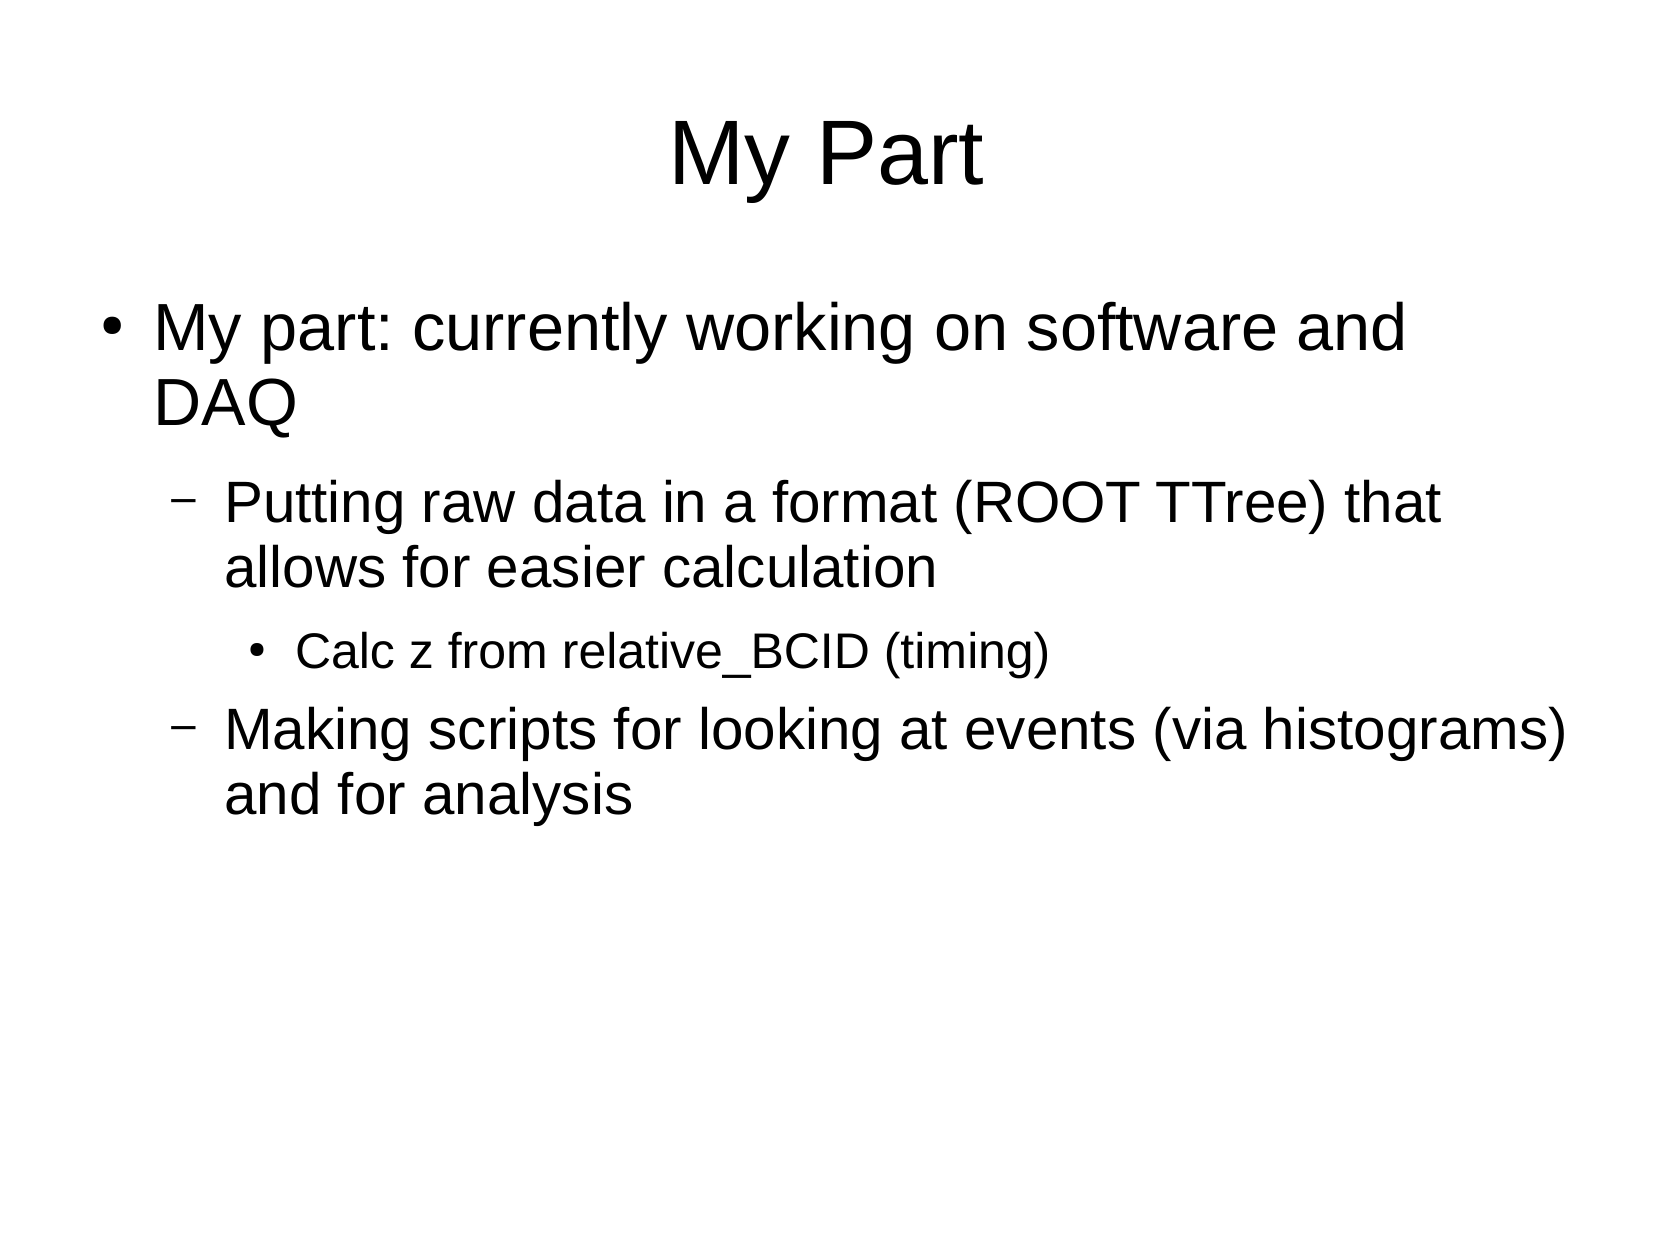

# My Part
My part: currently working on software and DAQ
Putting raw data in a format (ROOT TTree) that allows for easier calculation
Calc z from relative_BCID (timing)
Making scripts for looking at events (via histograms) and for analysis